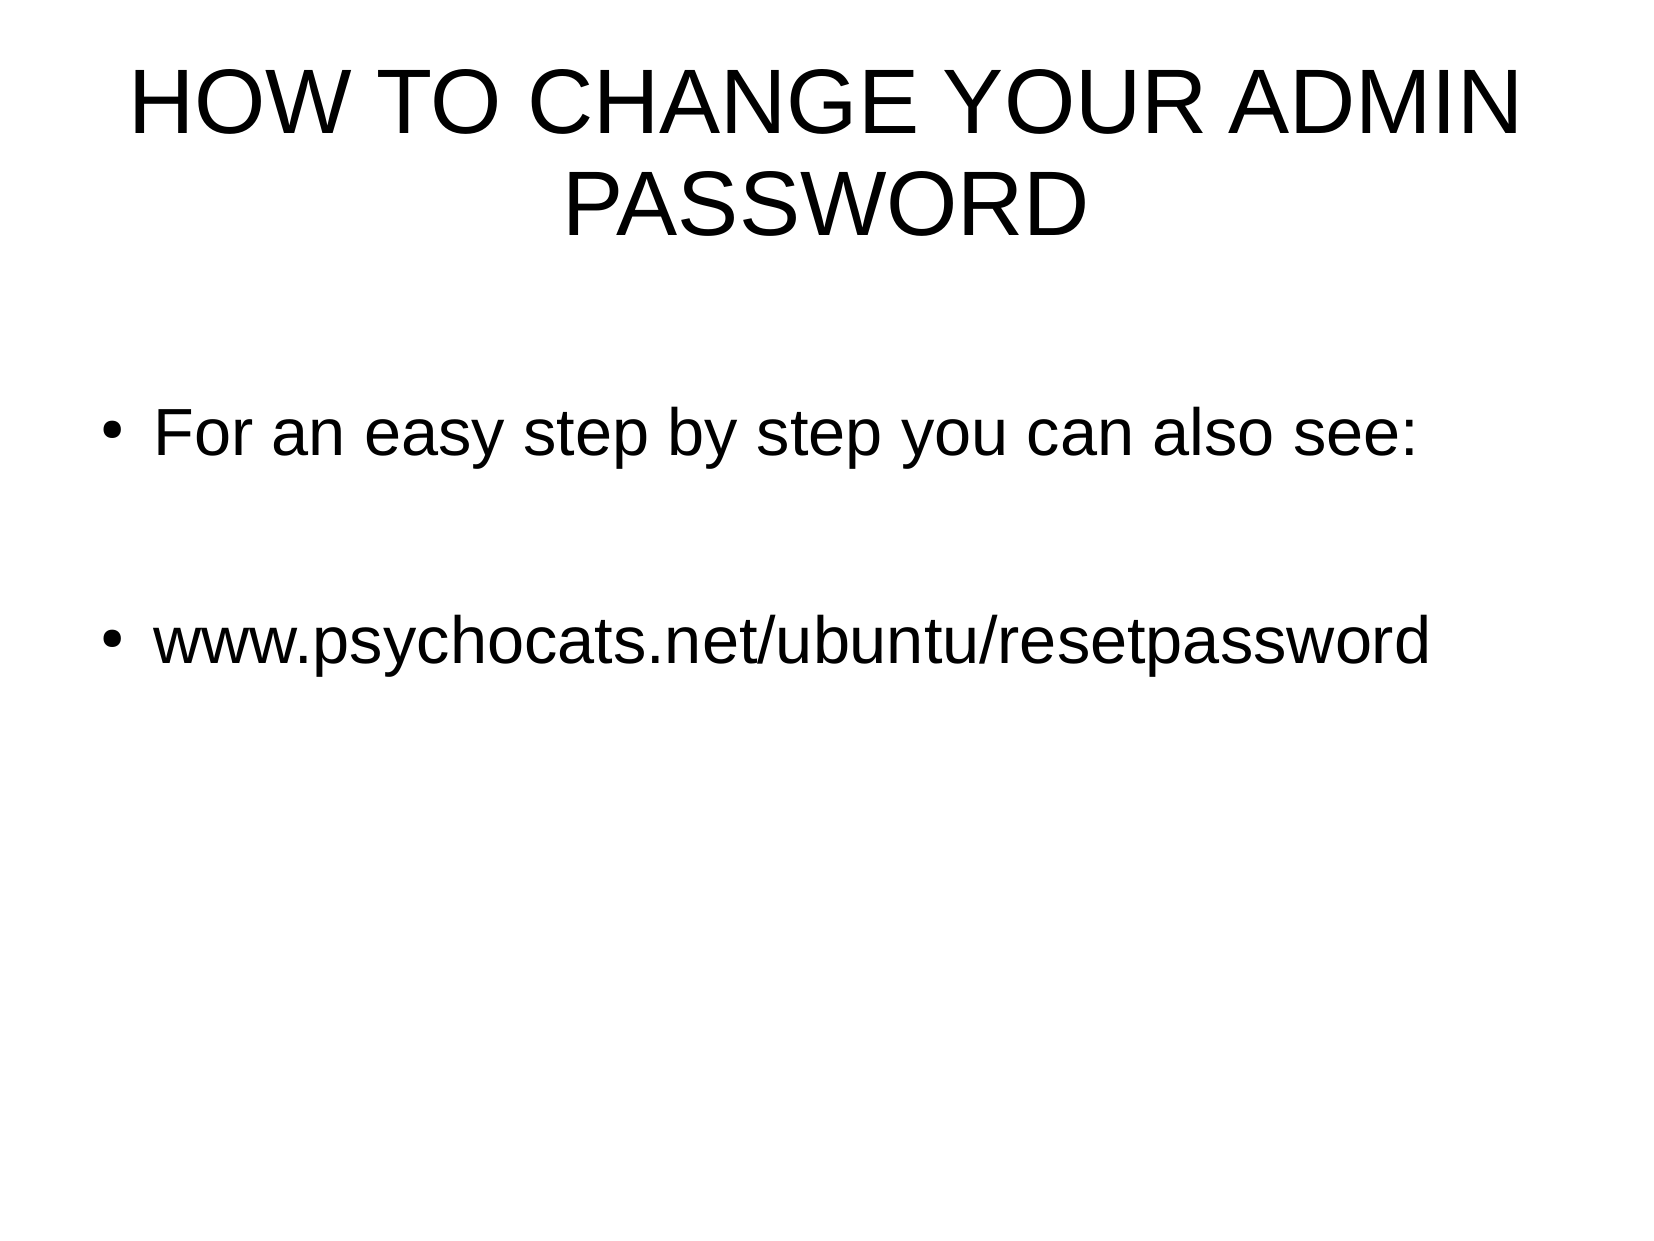

# HOW TO CHANGE YOUR ADMIN PASSWORD
For an easy step by step you can also see:
www.psychocats.net/ubuntu/resetpassword